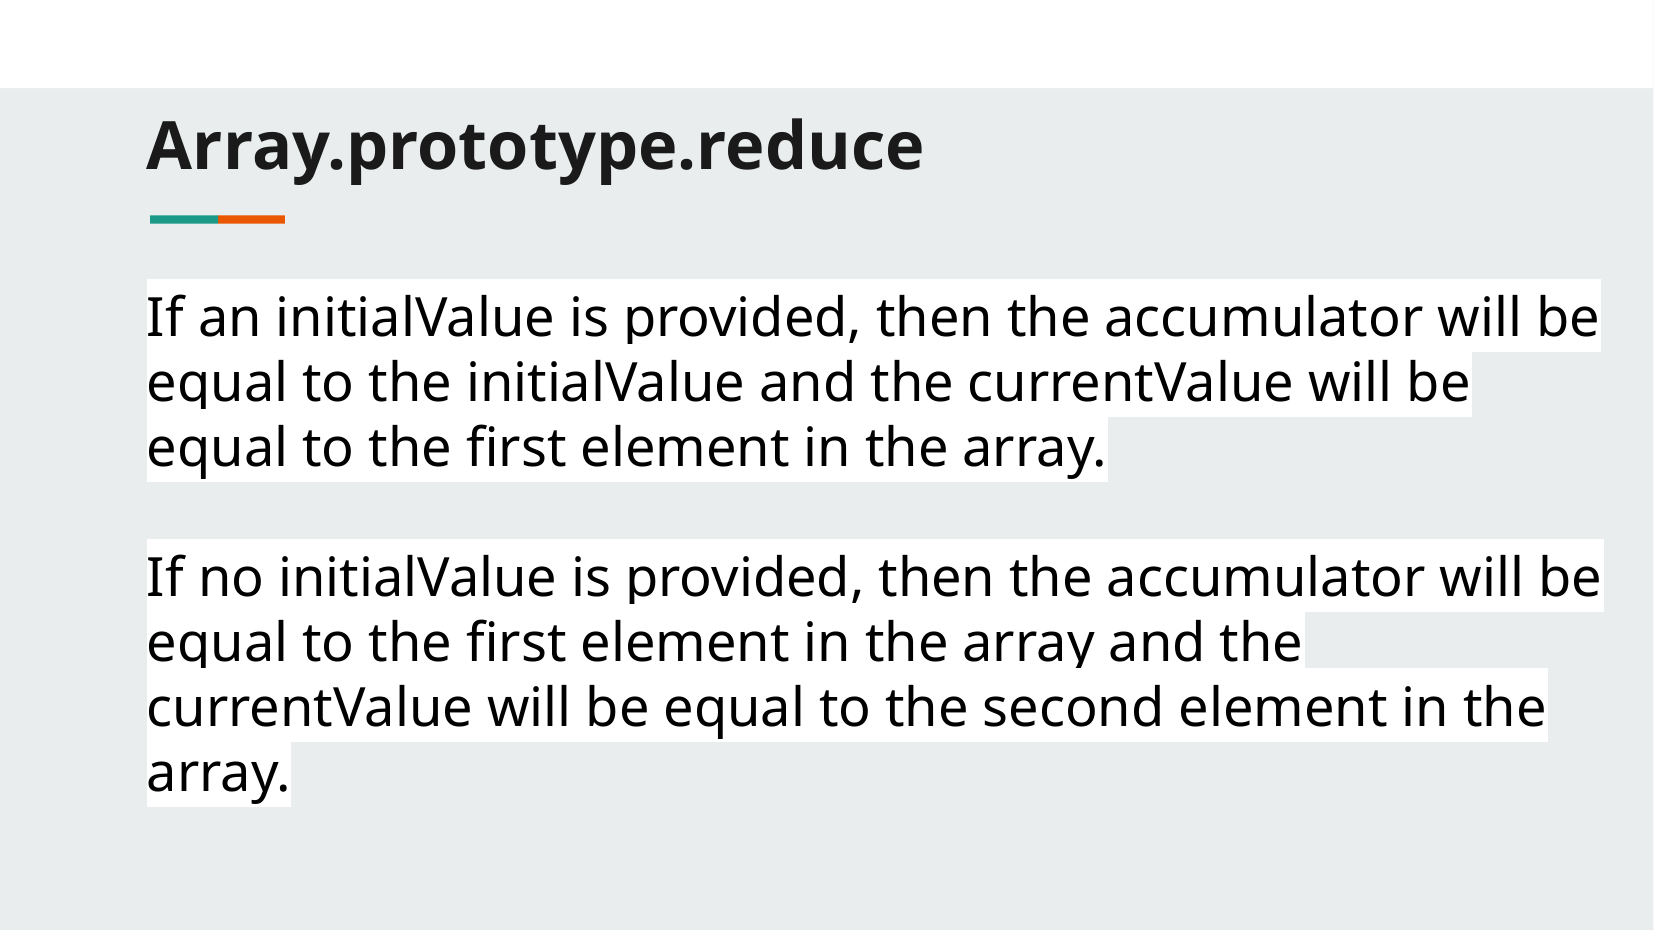

# Array.prototype.reduce If an initialValue is provided, then the accumulator will be equal to the initialValue and the currentValue will be equal to the first element in the array. If no initialValue is provided, then the accumulator will be equal to the first element in the array and the currentValue will be equal to the second element in the array.